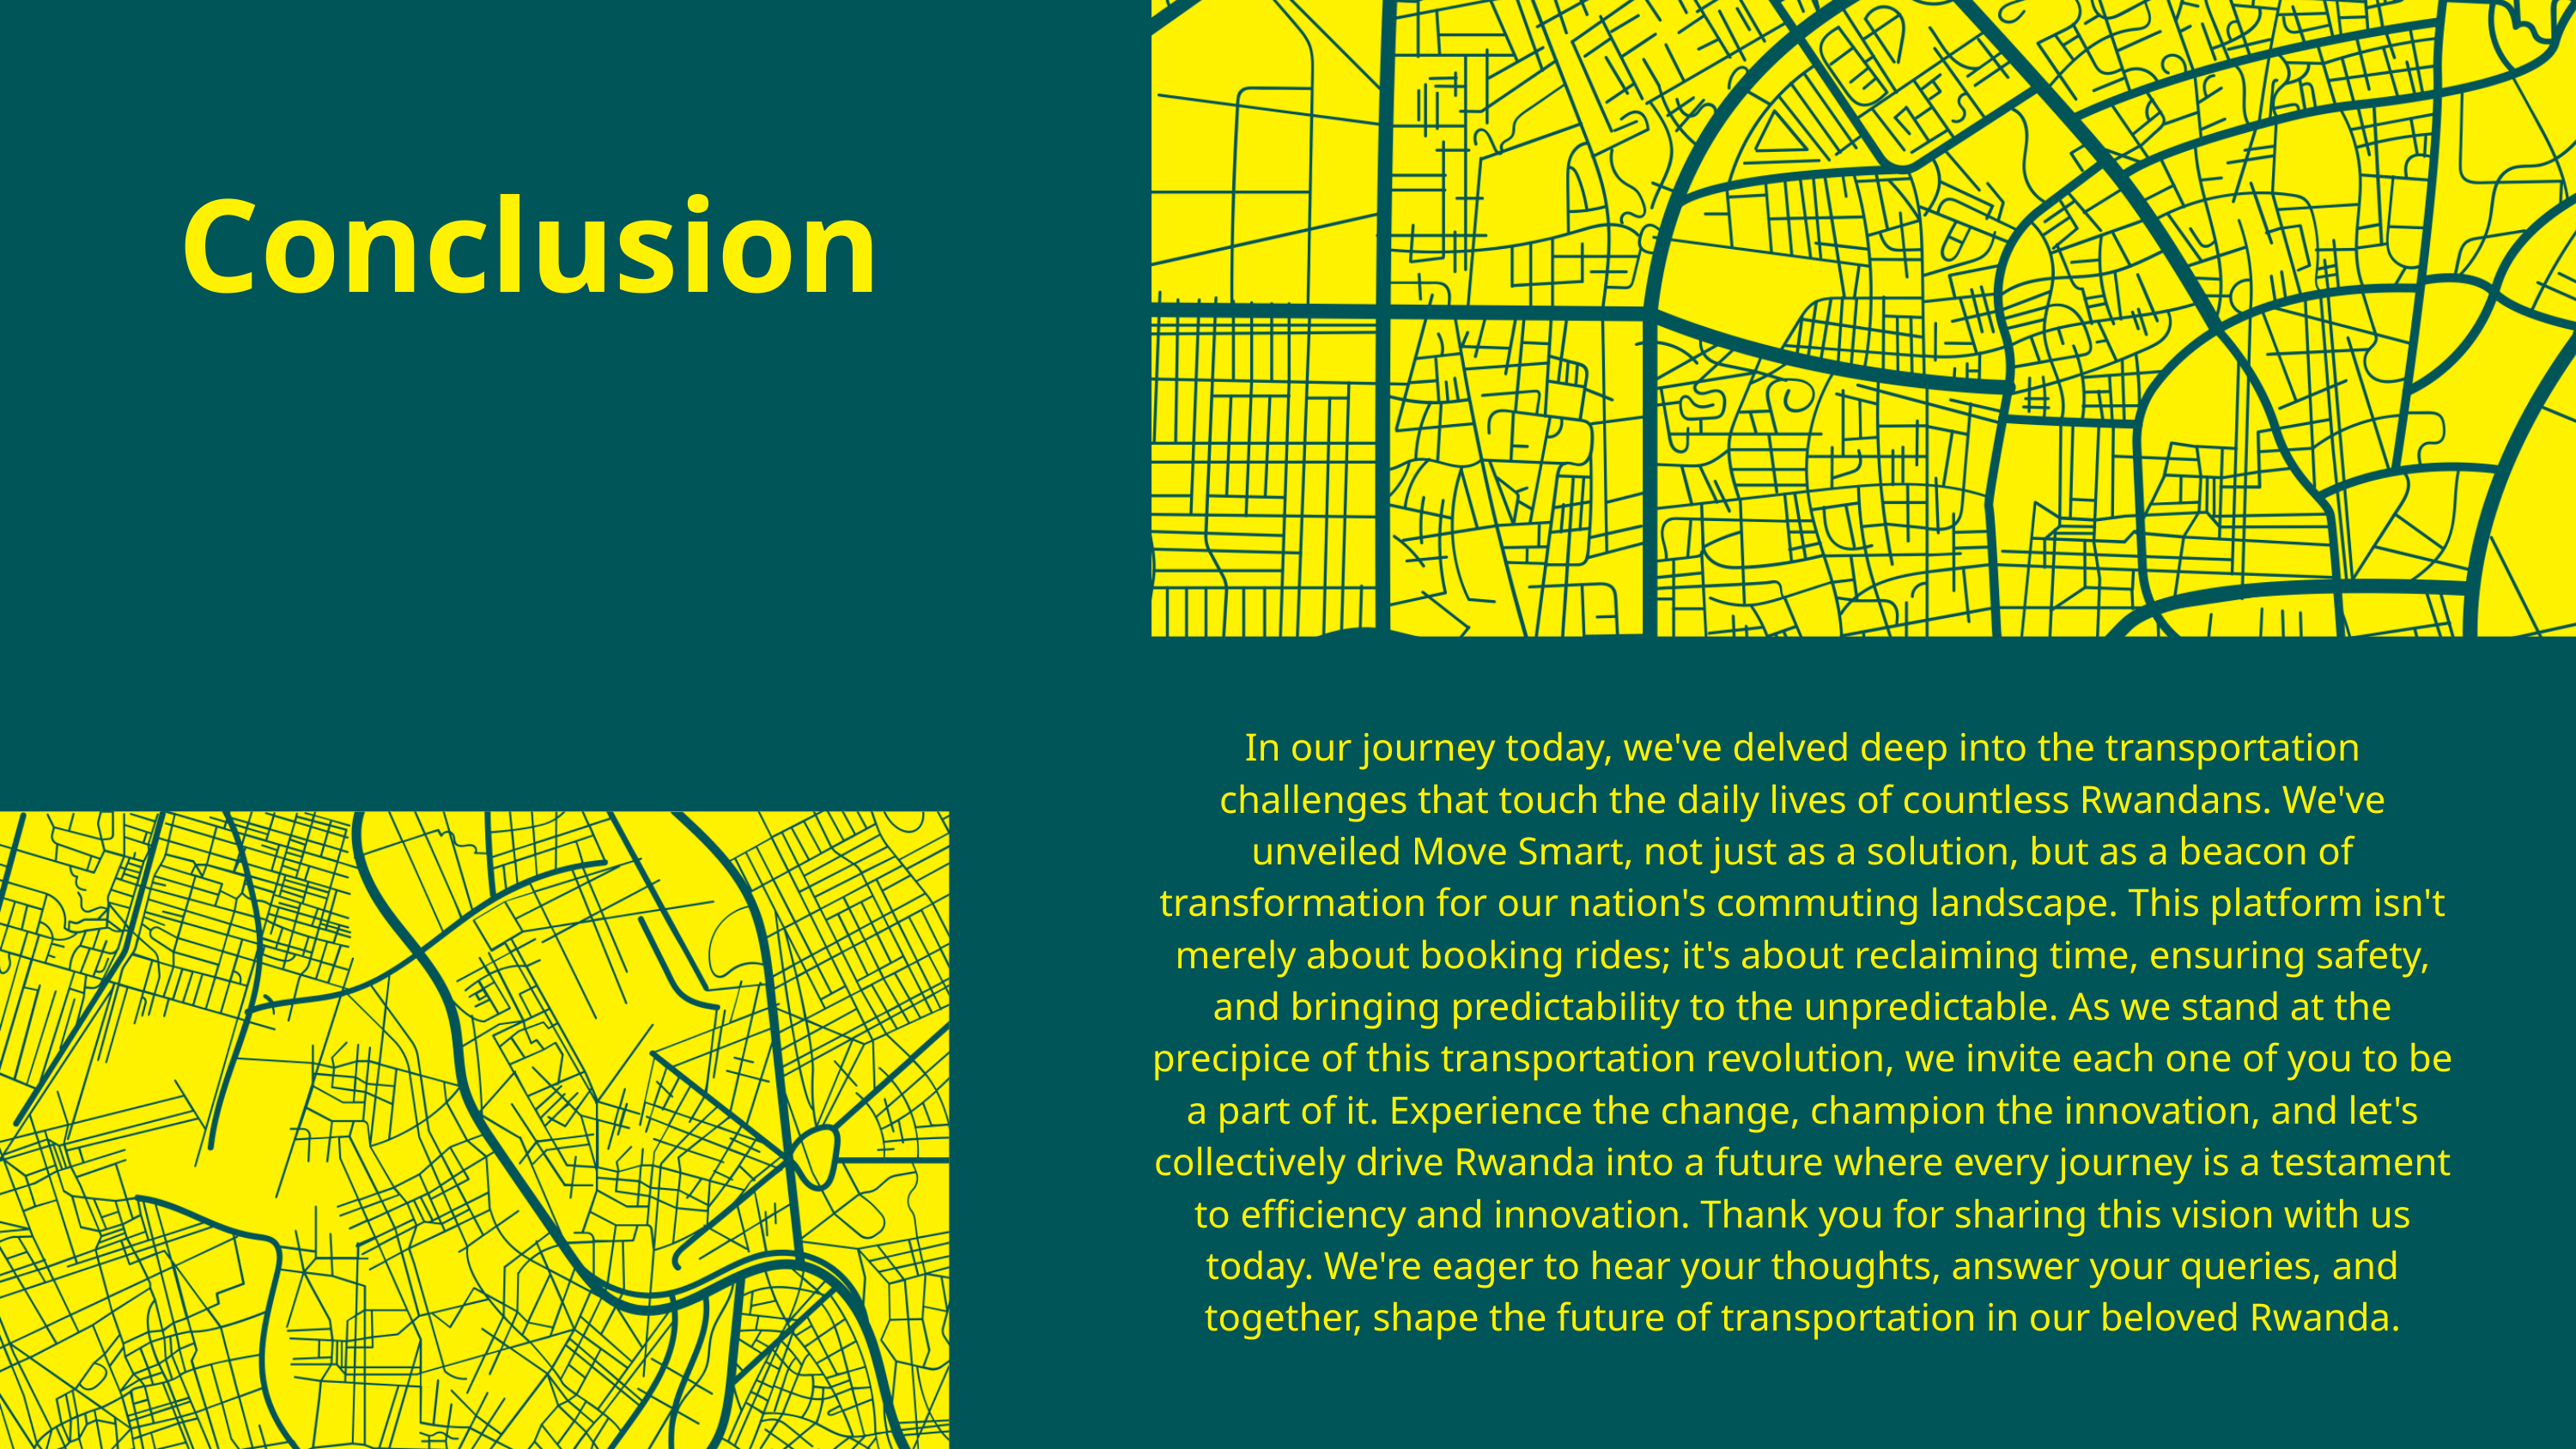

Conclusion
In our journey today, we've delved deep into the transportation challenges that touch the daily lives of countless Rwandans. We've unveiled Move Smart, not just as a solution, but as a beacon of transformation for our nation's commuting landscape. This platform isn't merely about booking rides; it's about reclaiming time, ensuring safety, and bringing predictability to the unpredictable. As we stand at the precipice of this transportation revolution, we invite each one of you to be a part of it. Experience the change, champion the innovation, and let's collectively drive Rwanda into a future where every journey is a testament to efficiency and innovation. Thank you for sharing this vision with us today. We're eager to hear your thoughts, answer your queries, and together, shape the future of transportation in our beloved Rwanda.